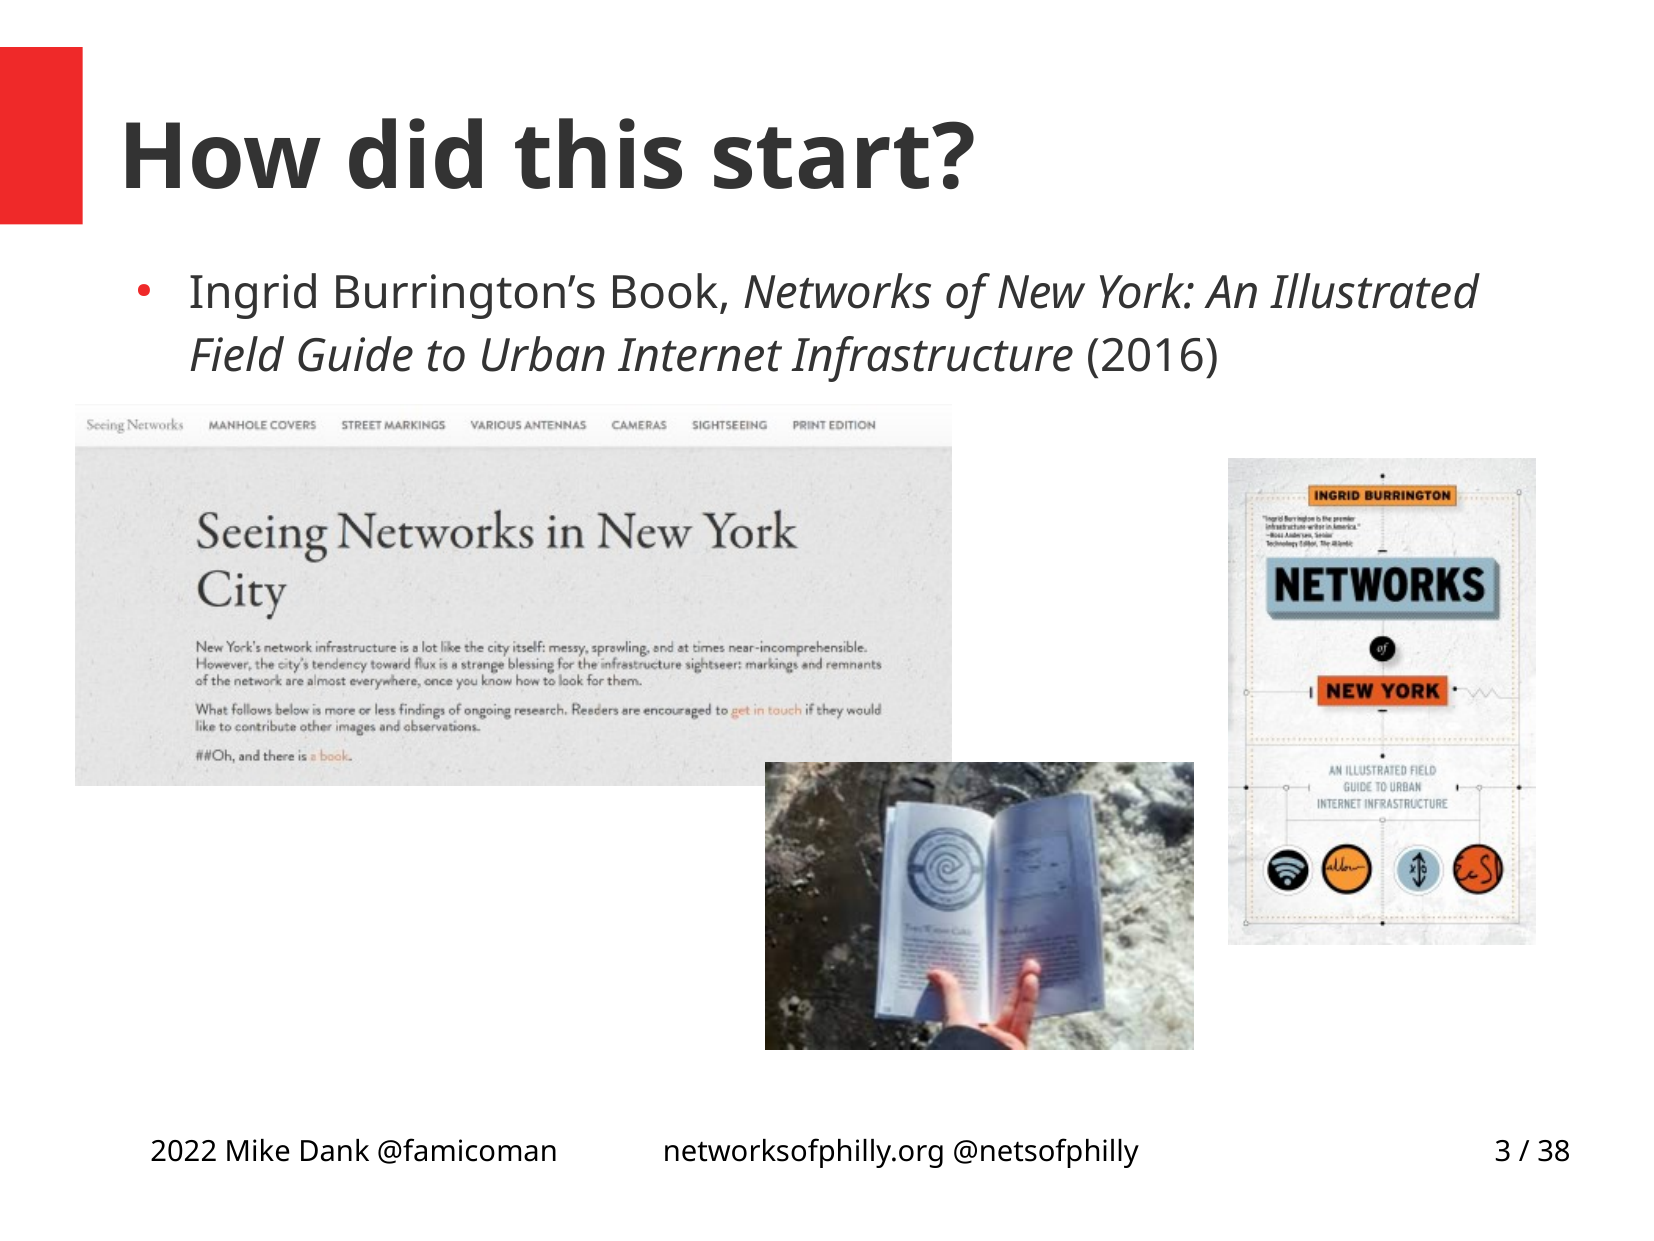

# How did this start?
Ingrid Burrington’s Book, Networks of New York: An Illustrated Field Guide to Urban Internet Infrastructure (2016)
2022 Mike Dank @famicoman networksofphilly.org @netsofphilly
3